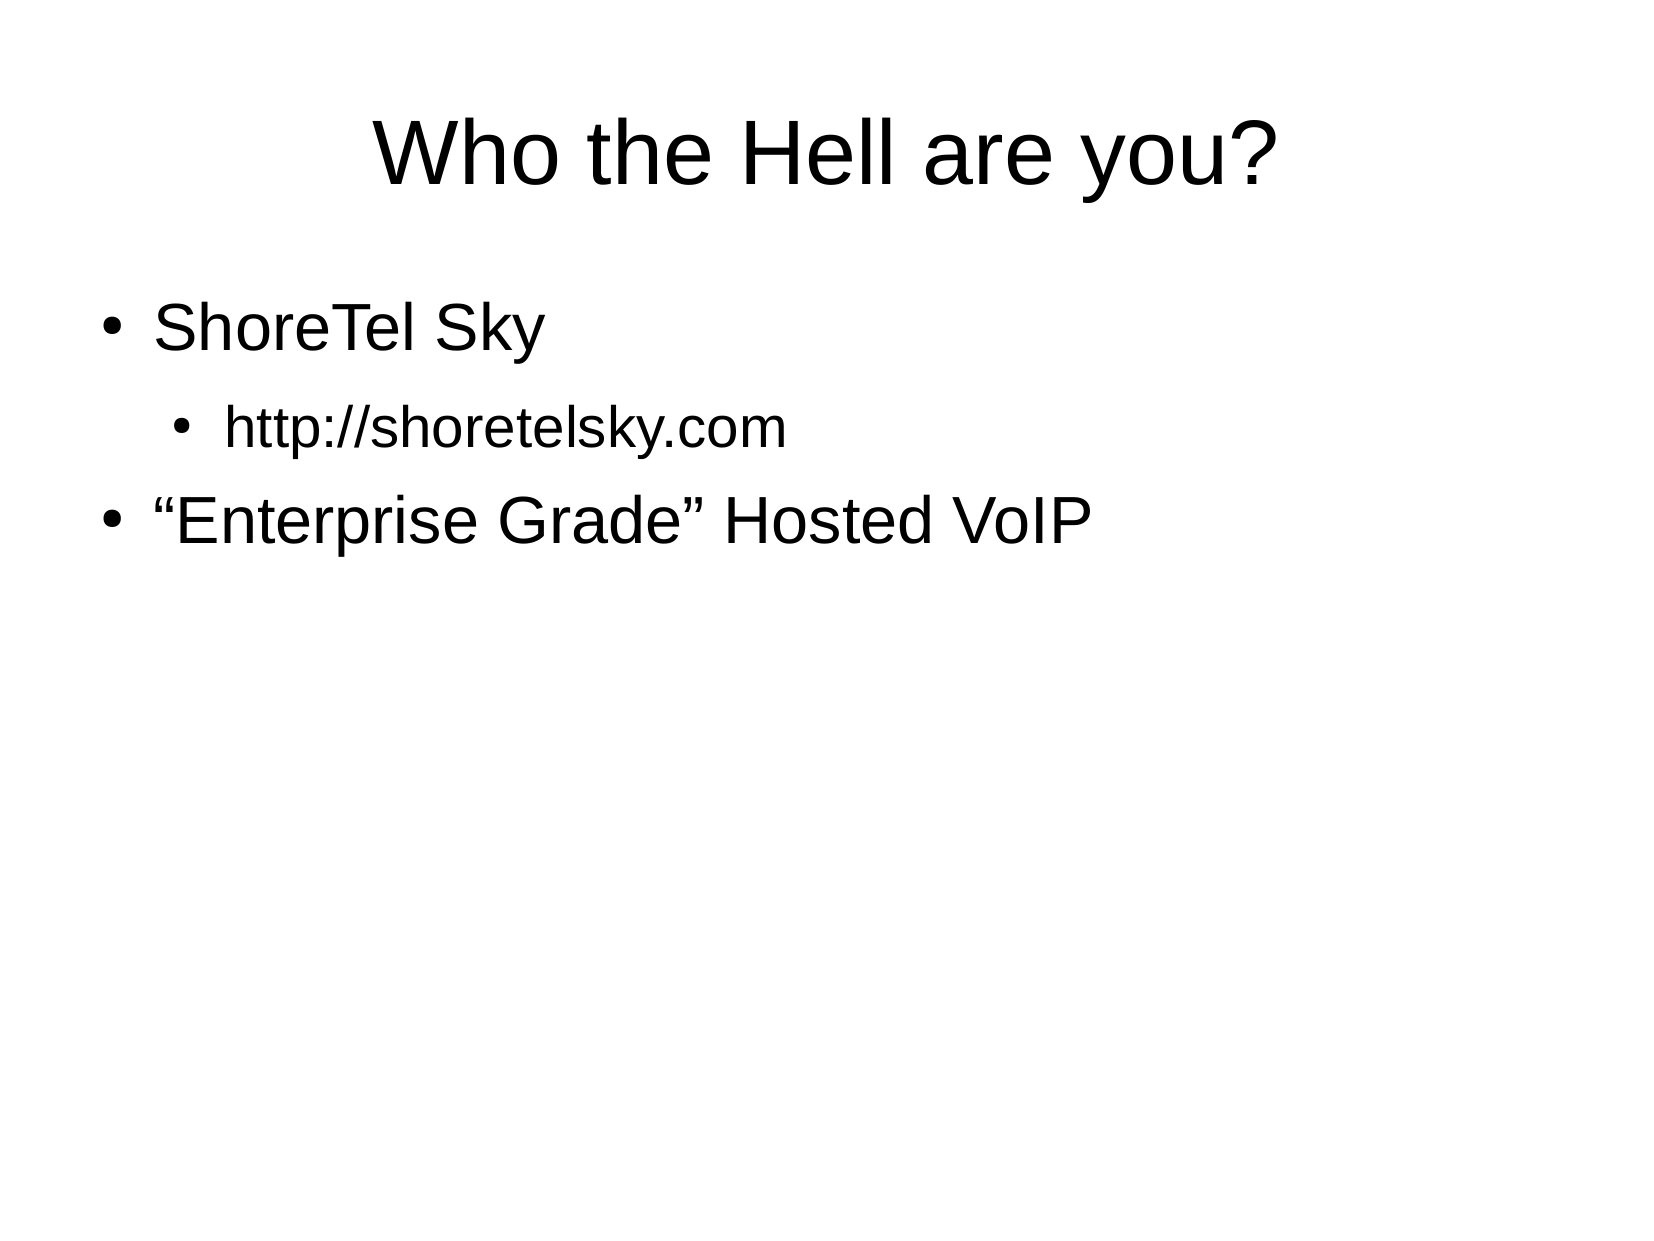

# Who the Hell are you?
ShoreTel Sky
http://shoretelsky.com
“Enterprise Grade” Hosted VoIP